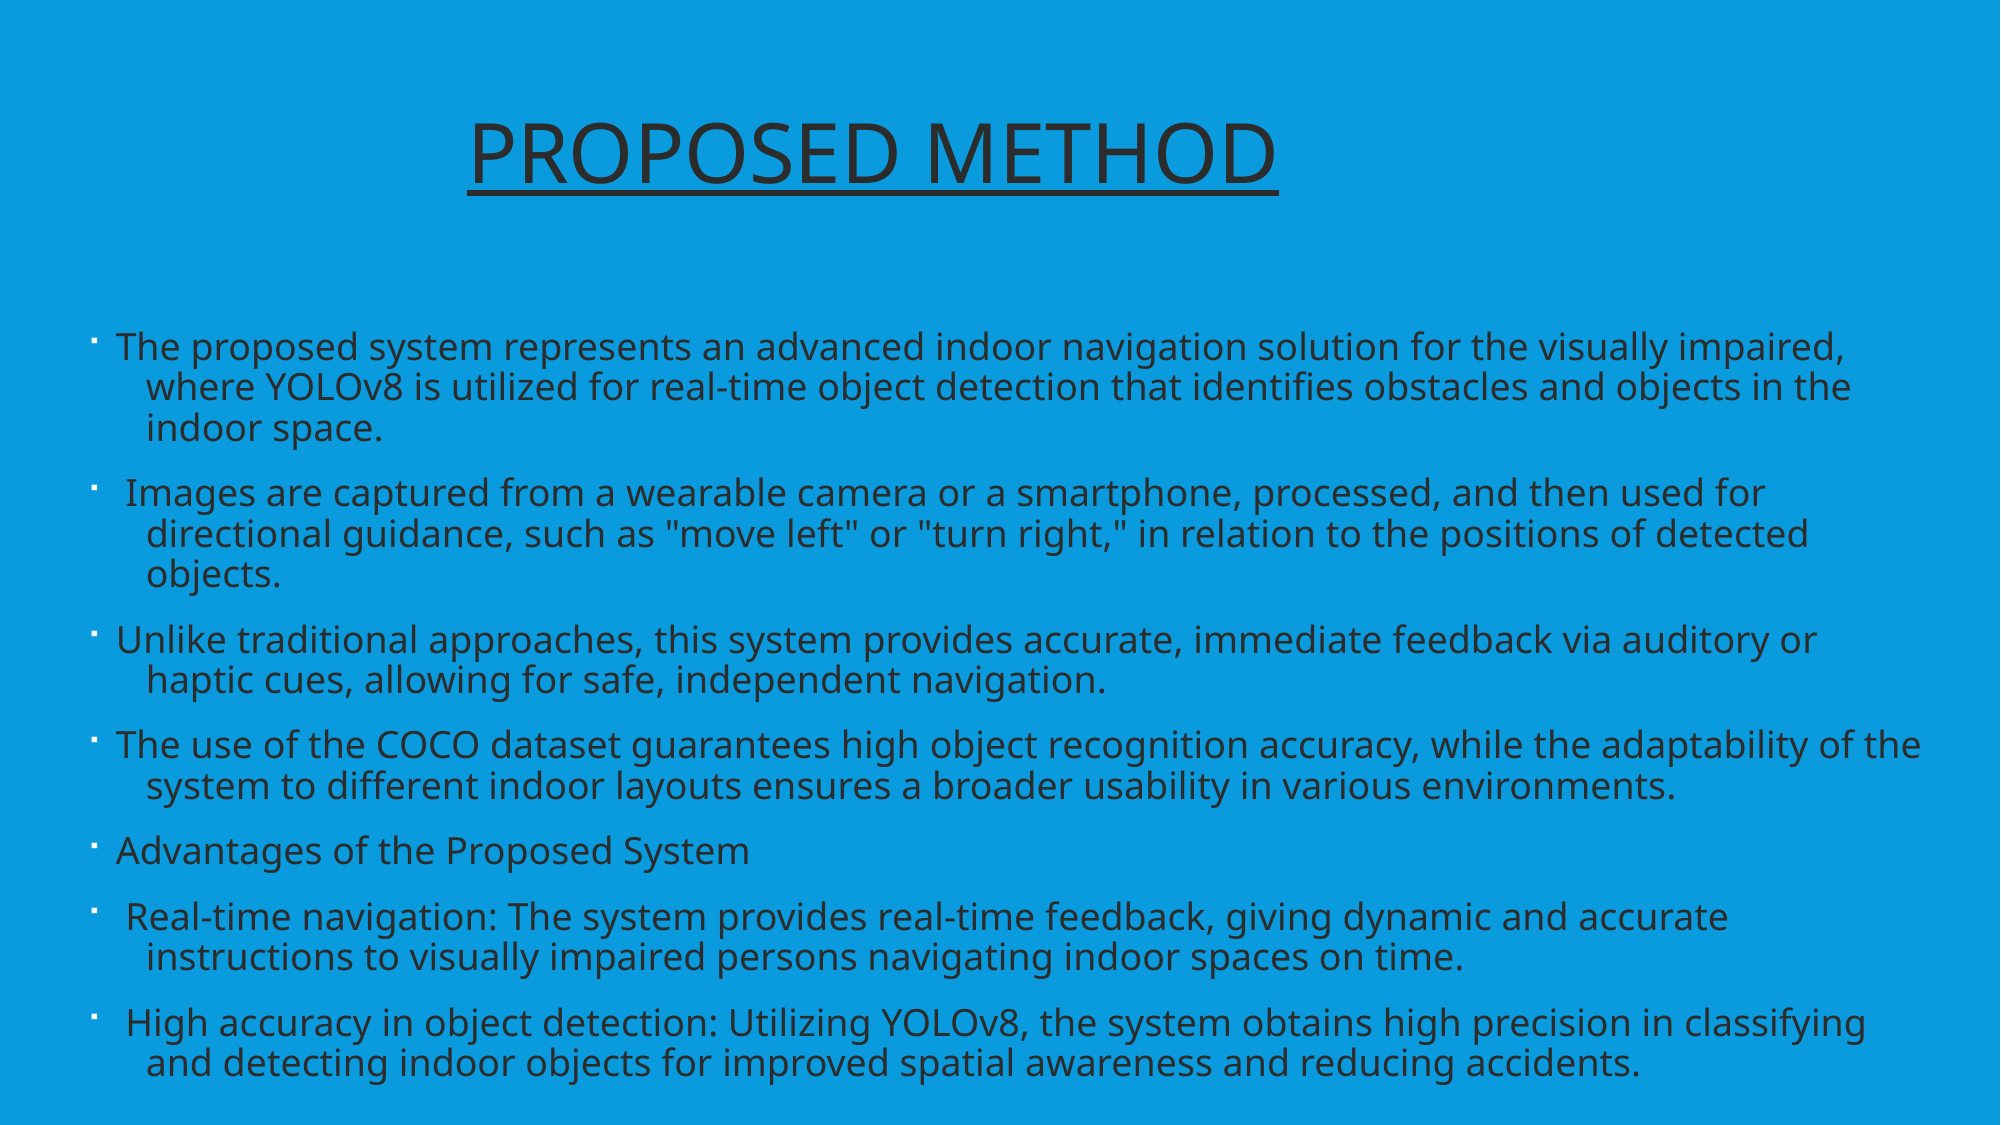

# Proposed Method
The proposed system represents an advanced indoor navigation solution for the visually impaired, where YOLOv8 is utilized for real-time object detection that identifies obstacles and objects in the indoor space.
 Images are captured from a wearable camera or a smartphone, processed, and then used for directional guidance, such as "move left" or "turn right," in relation to the positions of detected objects.
Unlike traditional approaches, this system provides accurate, immediate feedback via auditory or haptic cues, allowing for safe, independent navigation.
The use of the COCO dataset guarantees high object recognition accuracy, while the adaptability of the system to different indoor layouts ensures a broader usability in various environments.
Advantages of the Proposed System
 Real-time navigation: The system provides real-time feedback, giving dynamic and accurate instructions to visually impaired persons navigating indoor spaces on time.
 High accuracy in object detection: Utilizing YOLOv8, the system obtains high precision in classifying and detecting indoor objects for improved spatial awareness and reducing accidents.